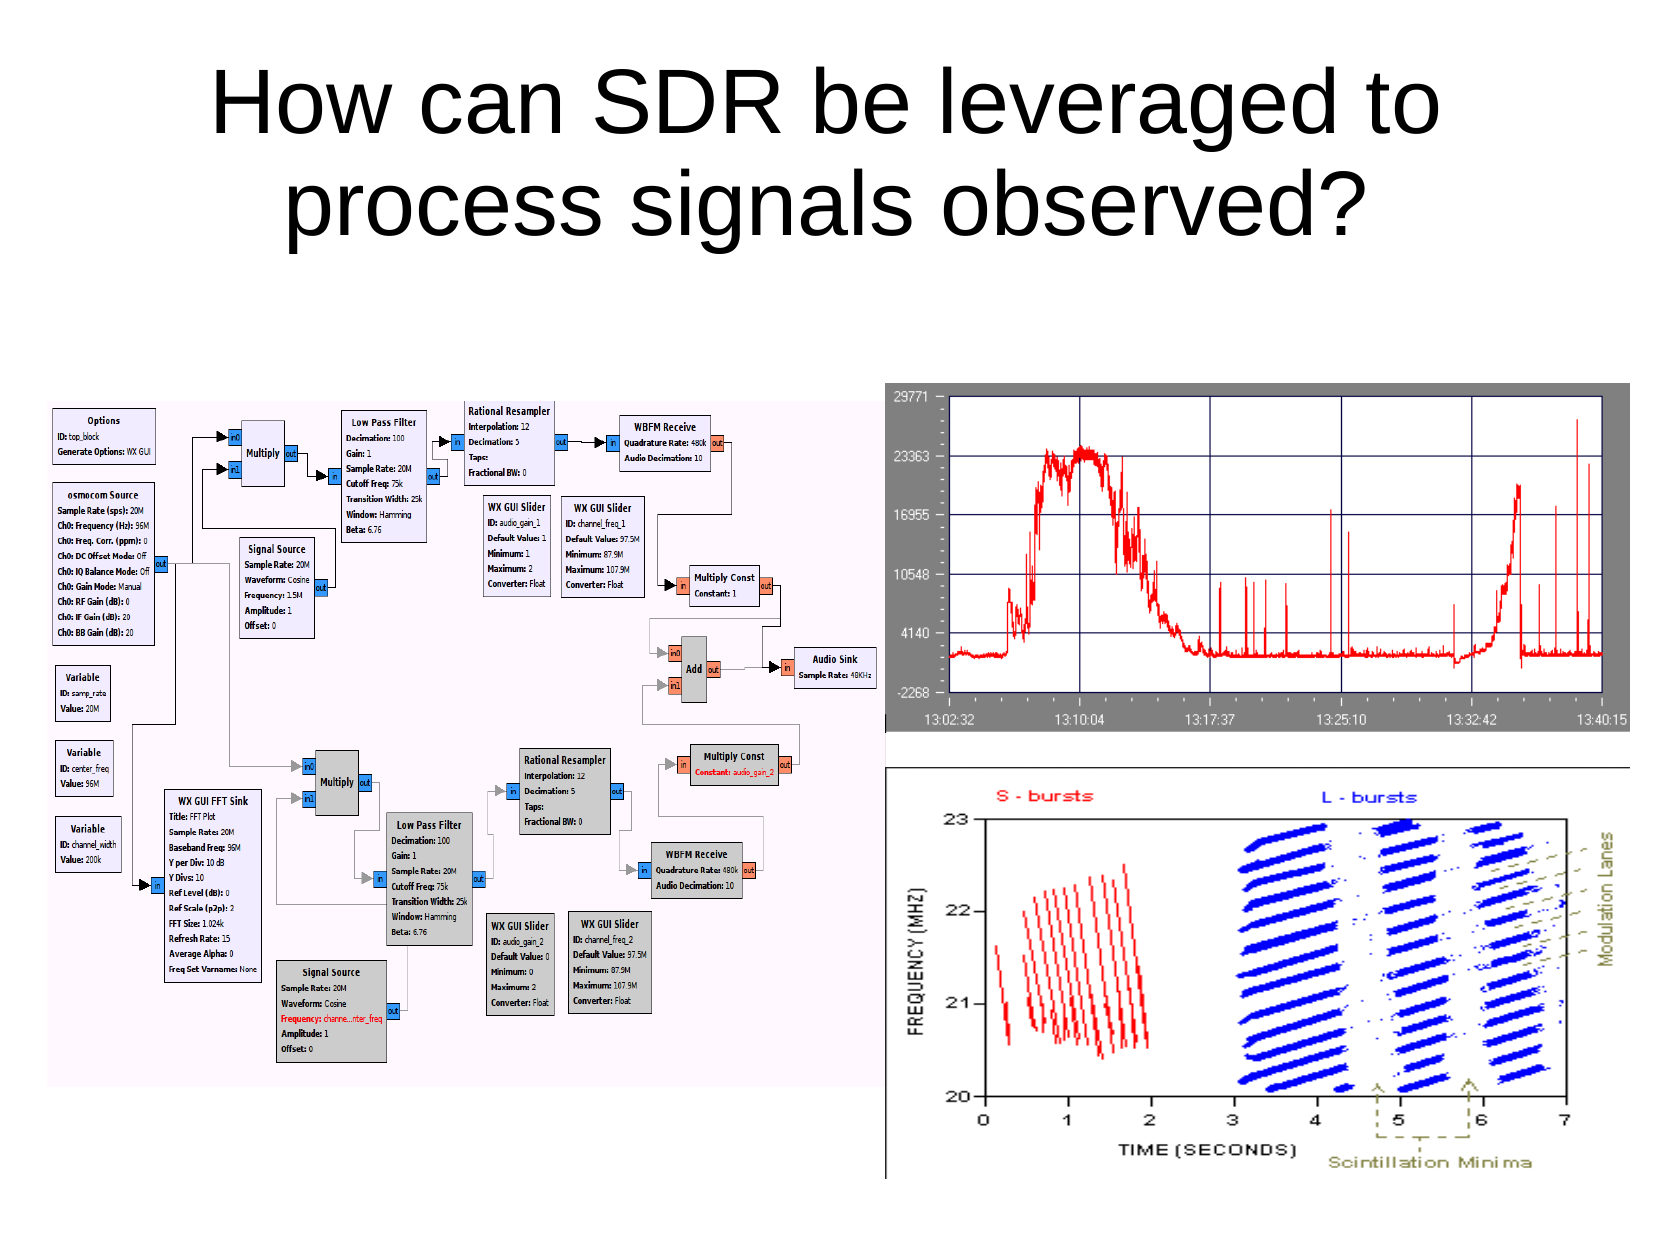

# How can SDR be leveraged to process signals observed?